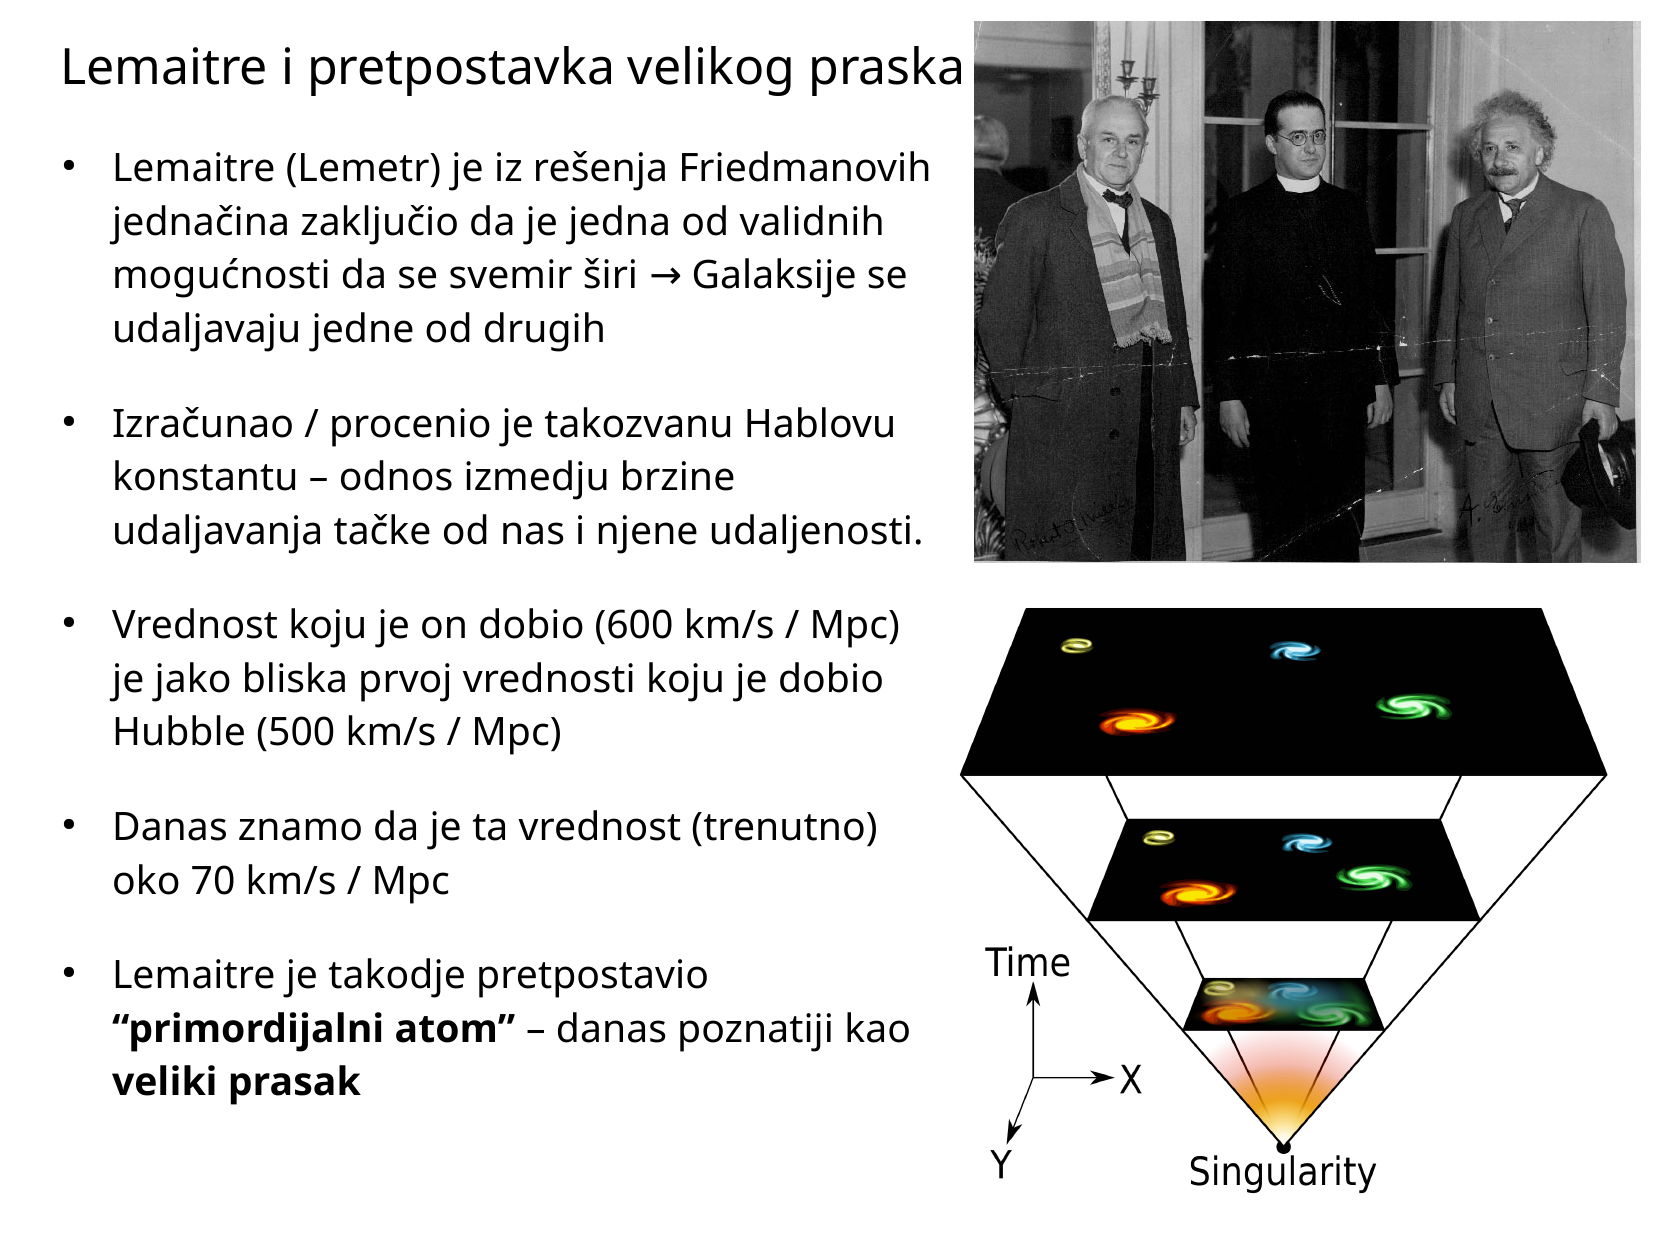

# Lemaitre i pretpostavka velikog praska
Lemaitre (Lemetr) je iz rešenja Friedmanovih jednačina zaključio da je jedna od validnih mogućnosti da se svemir širi → Galaksije se udaljavaju jedne od drugih
Izračunao / procenio je takozvanu Hablovu
konstantu – odnos izmedju brzine udaljavanja tačke od nas i njene udaljenosti.
Vrednost koju je on dobio (600 km/s / Mpc) je jako bliska prvoj vrednosti koju je dobio Hubble (500 km/s / Mpc)
Danas znamo da je ta vrednost (trenutno) oko 70 km/s / Mpc
Lemaitre je takodje pretpostavio “primordijalni atom” – danas poznatiji kao veliki prasak